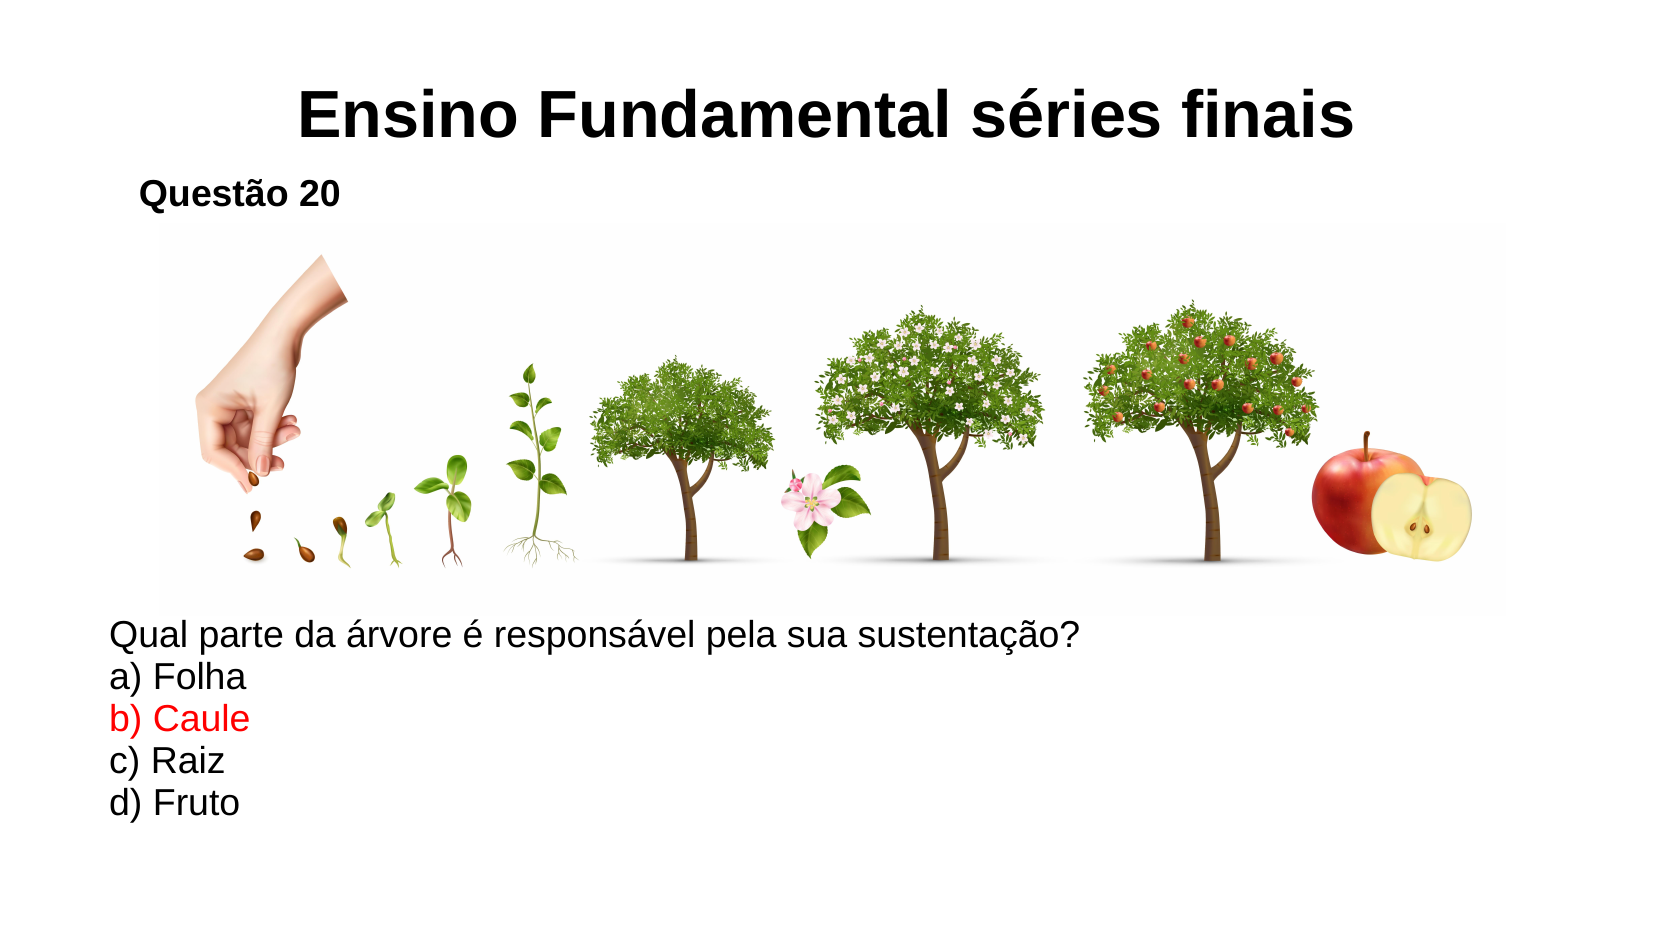

# Ensino Fundamental séries finais
Questão 20
Qual parte da árvore é responsável pela sua sustentação?
a) Folha
b) Caule
c) Raiz
d) Fruto